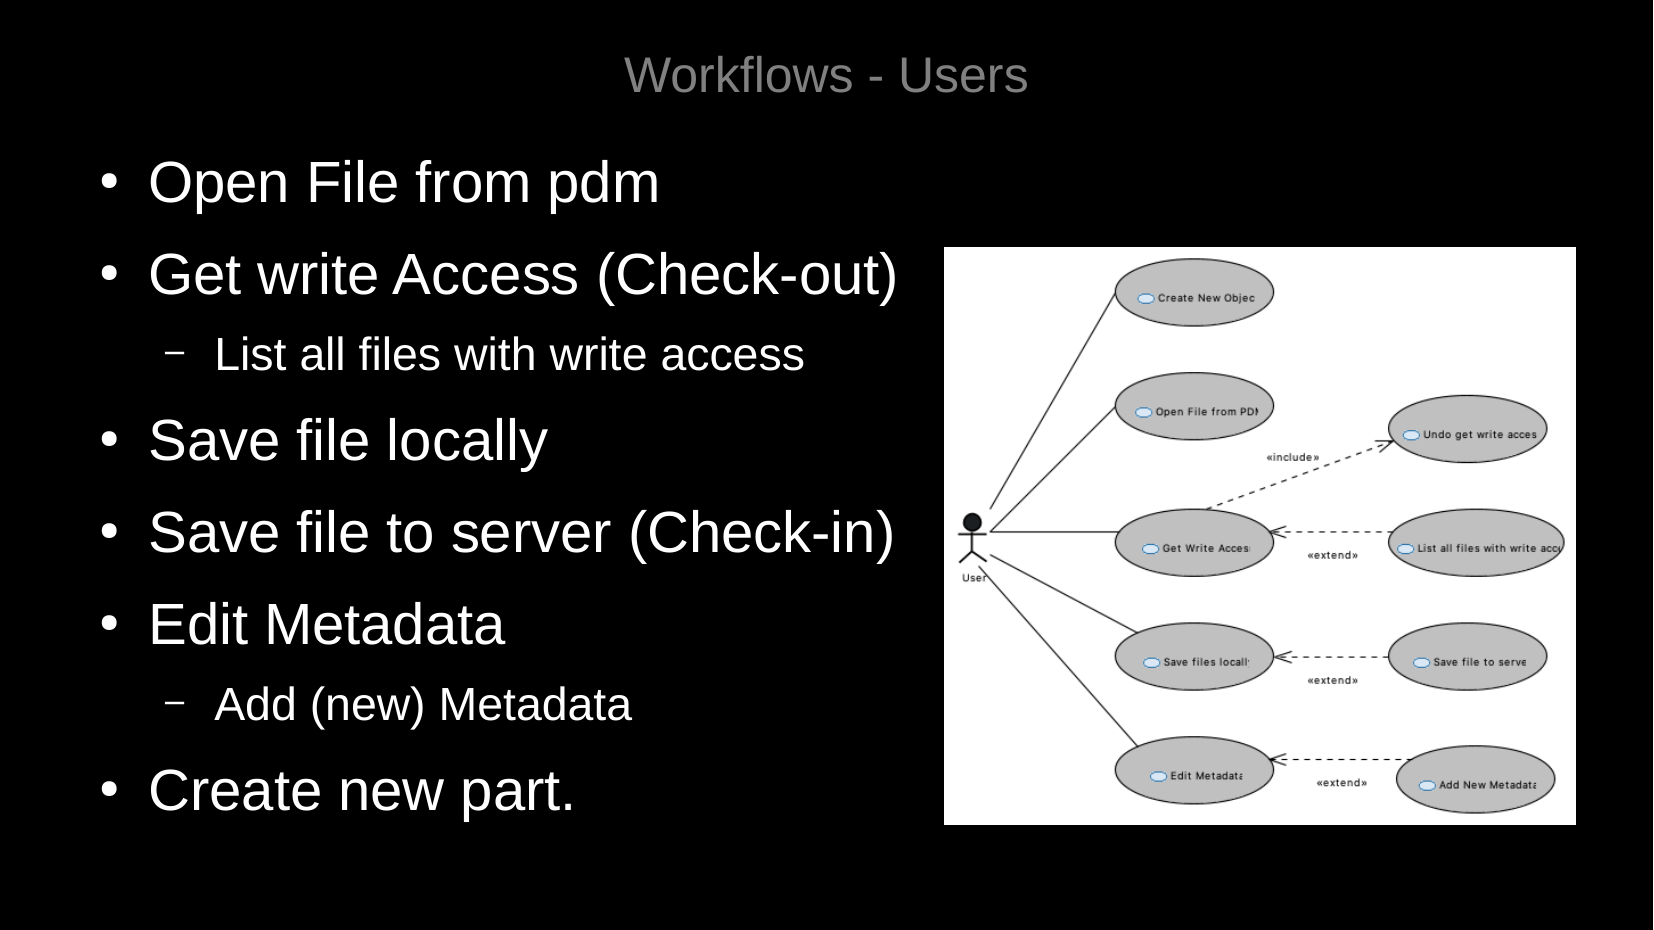

# Workflows - Users
Open File from pdm
Get write Access (Check-out)
List all files with write access
Save file locally
Save file to server (Check-in)
Edit Metadata
Add (new) Metadata
Create new part.